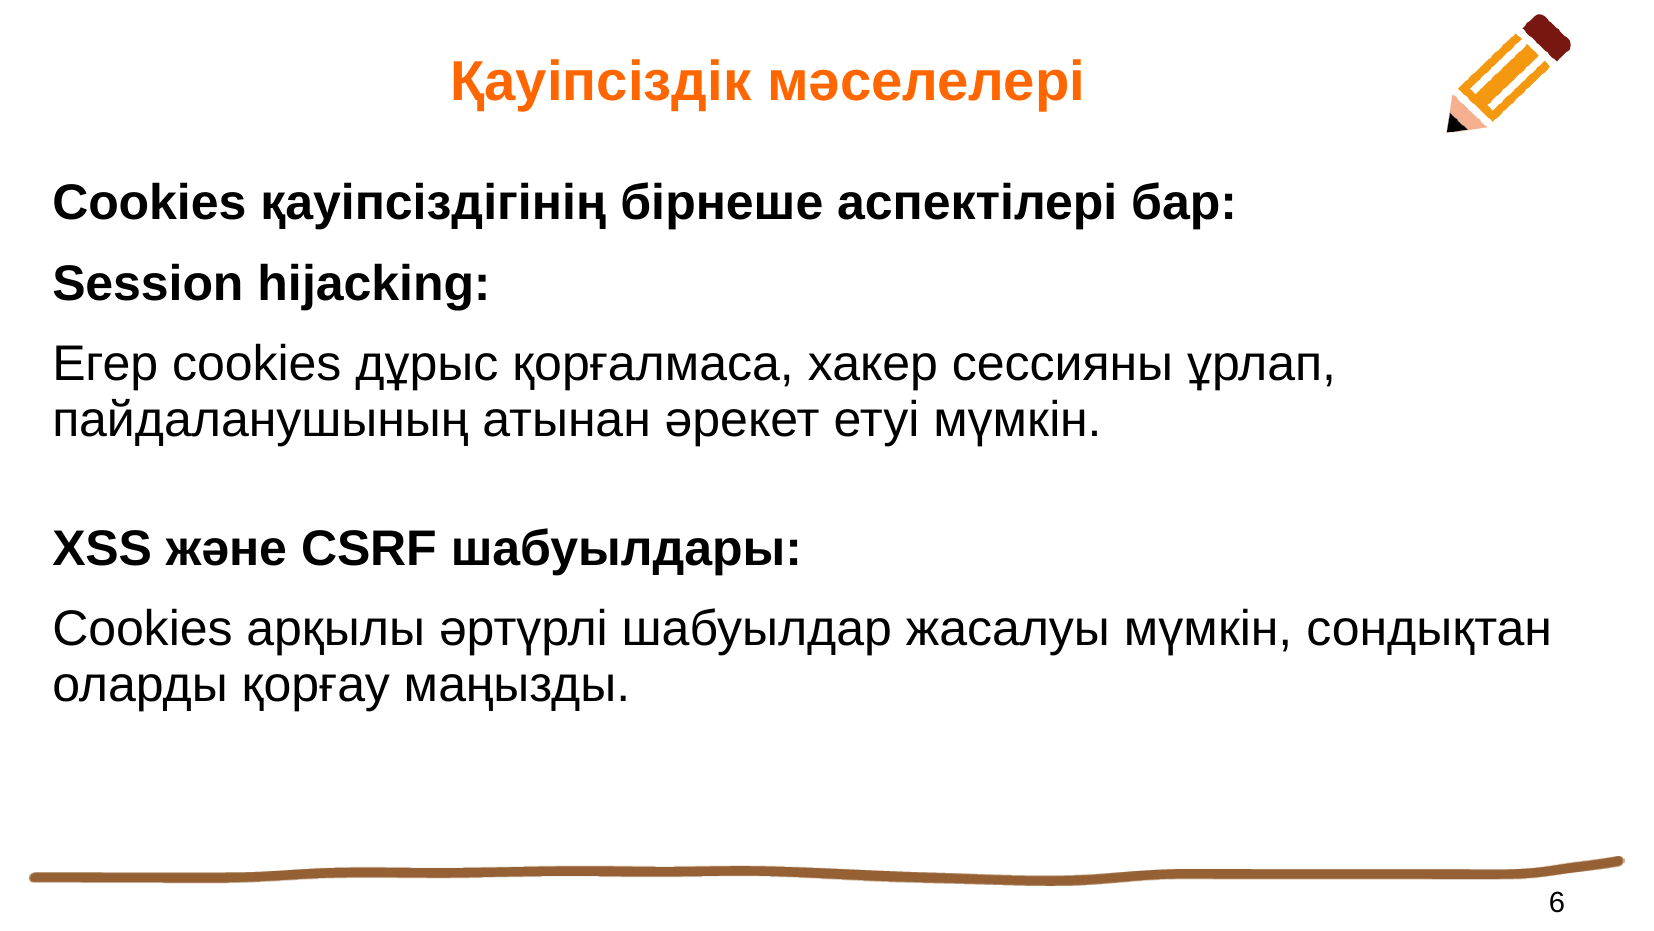

# Қауіпсіздік мәселелері
Cookies қауіпсіздігінің бірнеше аспектілері бар:
Session hijacking:
Егер cookies дұрыс қорғалмаса, хакер сессияны ұрлап, пайдаланушының атынан әрекет етуі мүмкін.
XSS және CSRF шабуылдары:
Cookies арқылы әртүрлі шабуылдар жасалуы мүмкін, сондықтан оларды қорғау маңызды.
6